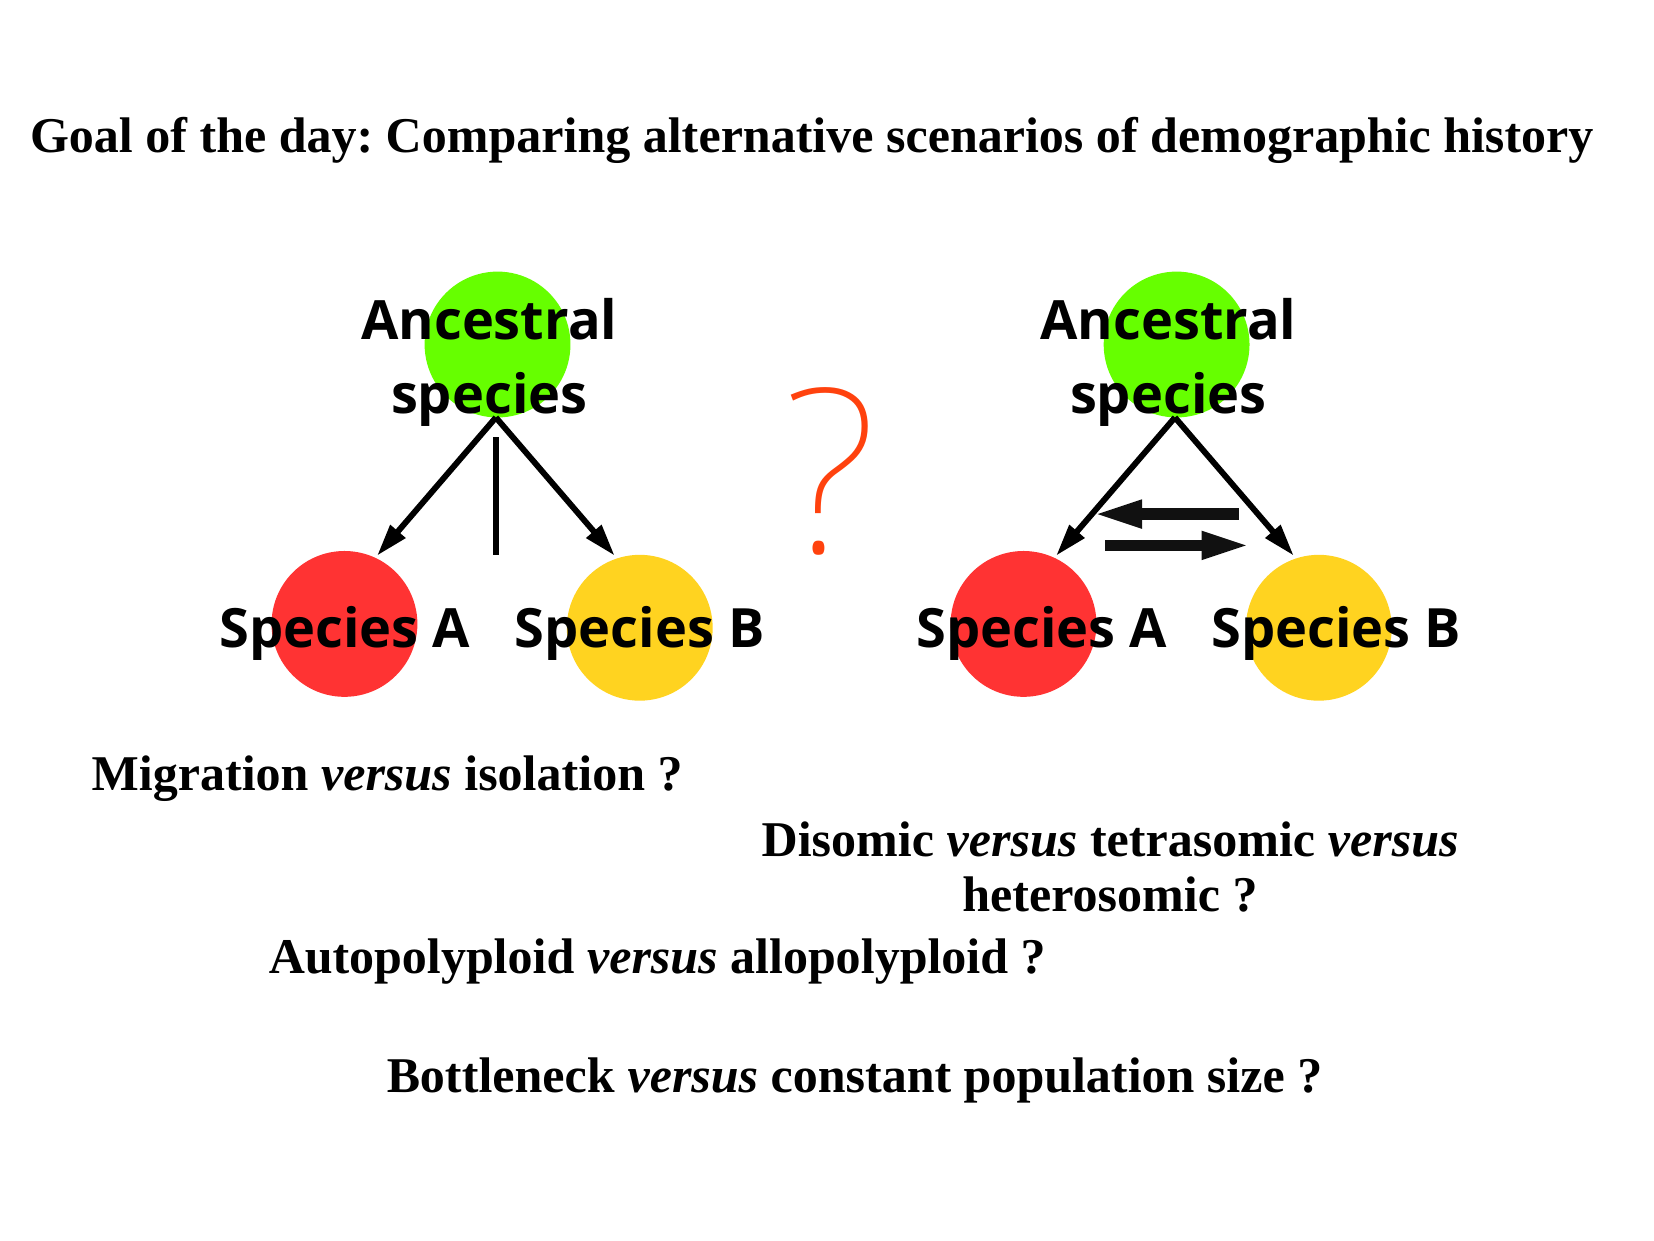

Goal of the day: Comparing alternative scenarios of demographic history
Ancestral
species
Ancestral
species
?
Species A
Species B
Species A
Species B
Migration versus isolation ?
Disomic versus tetrasomic versus heterosomic ?
Autopolyploid versus allopolyploid ?
Bottleneck versus constant population size ?